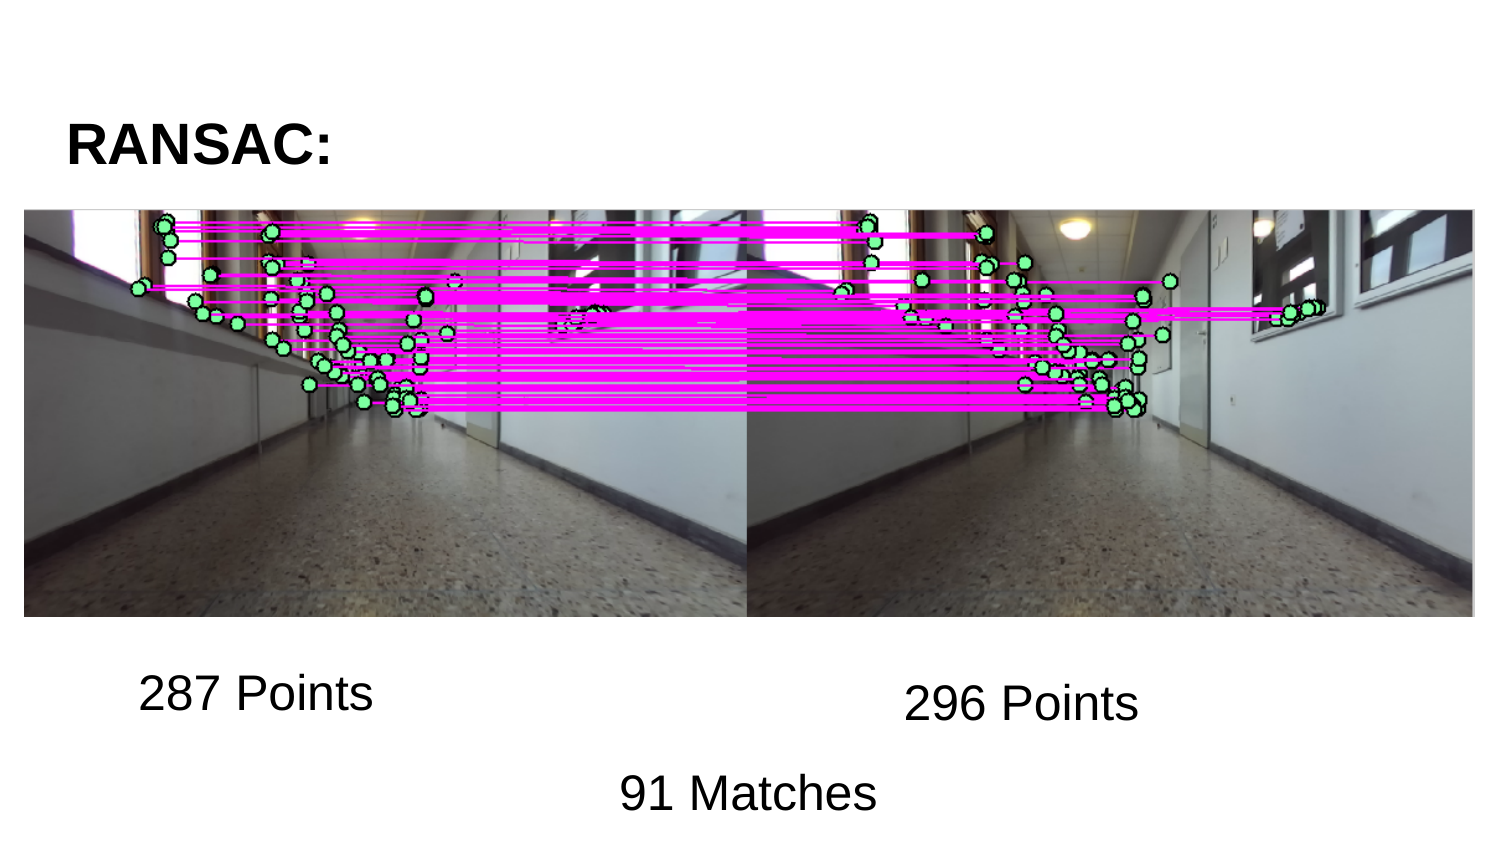

# RANSAC:
287 Points
296 Points
91 Matches